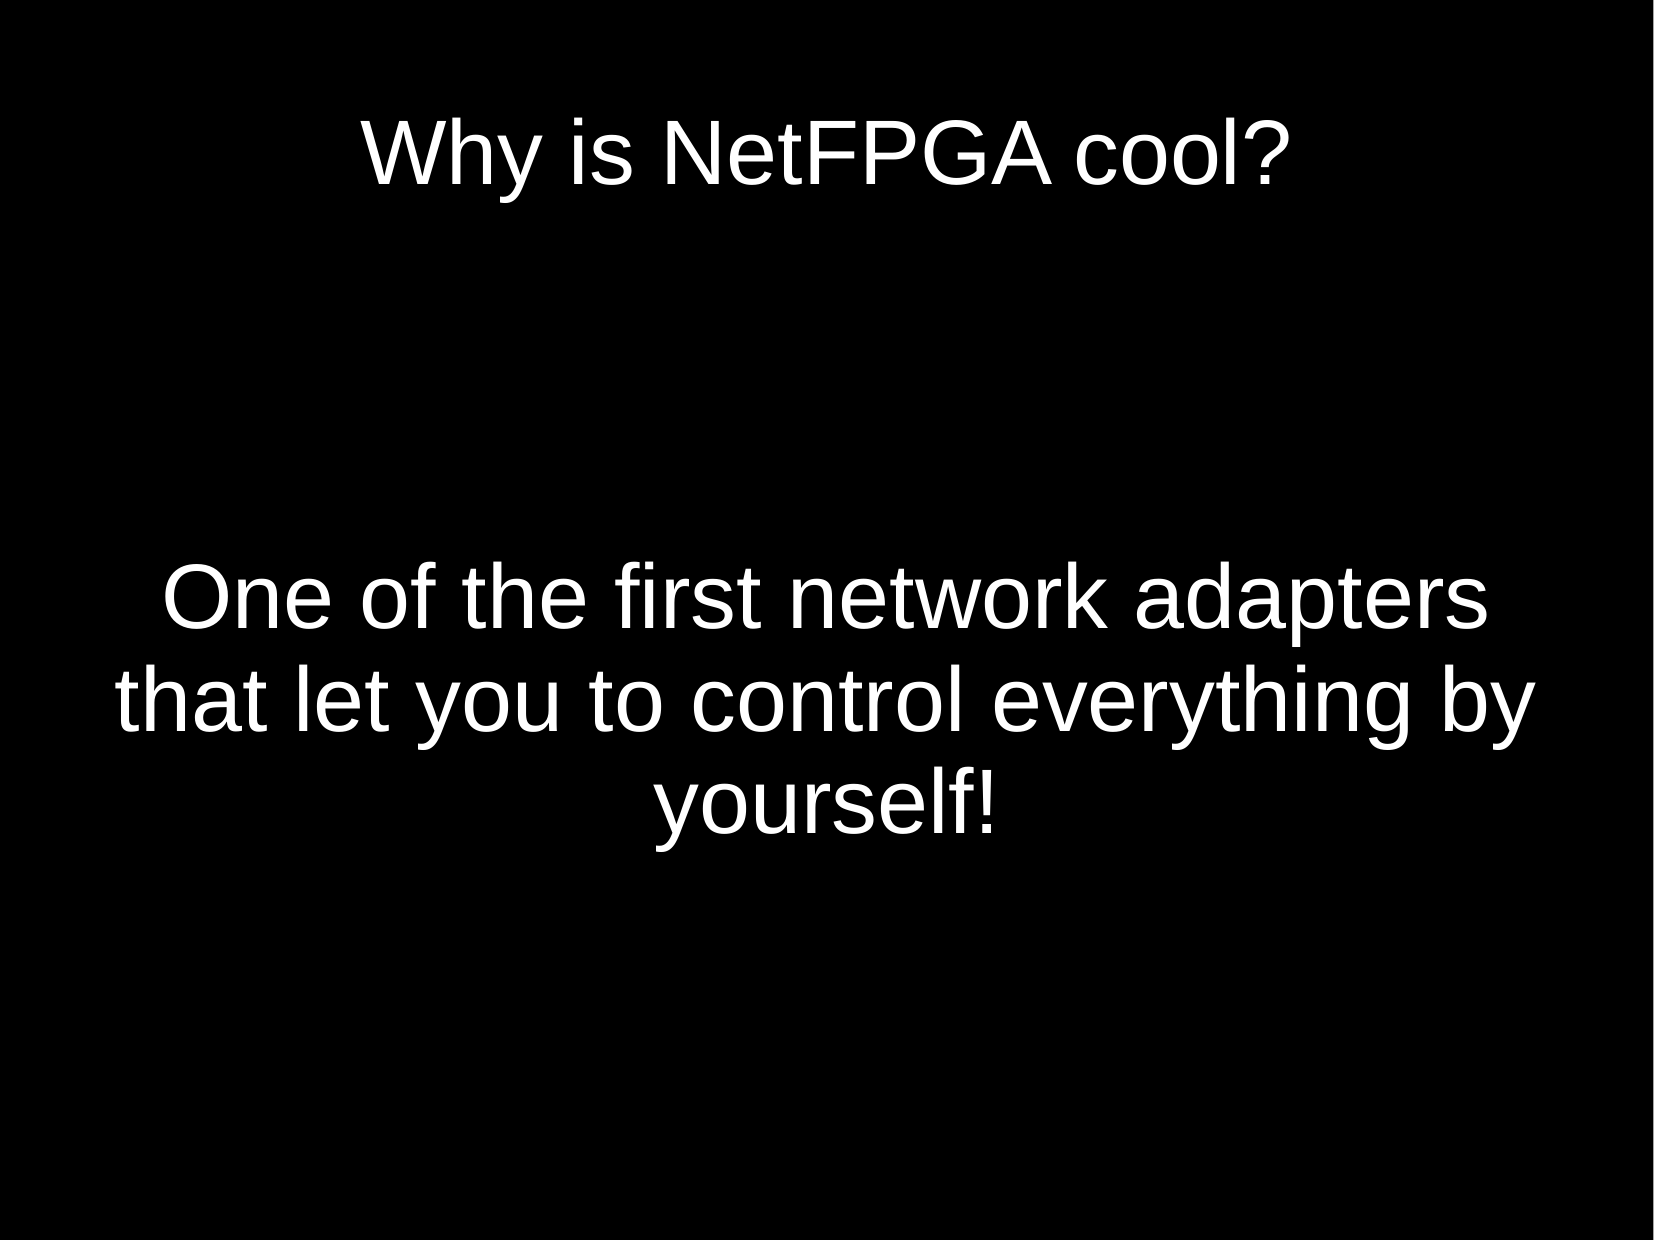

# Why is NetFPGA cool?
One of the first network adapters that let you to control everything by yourself!